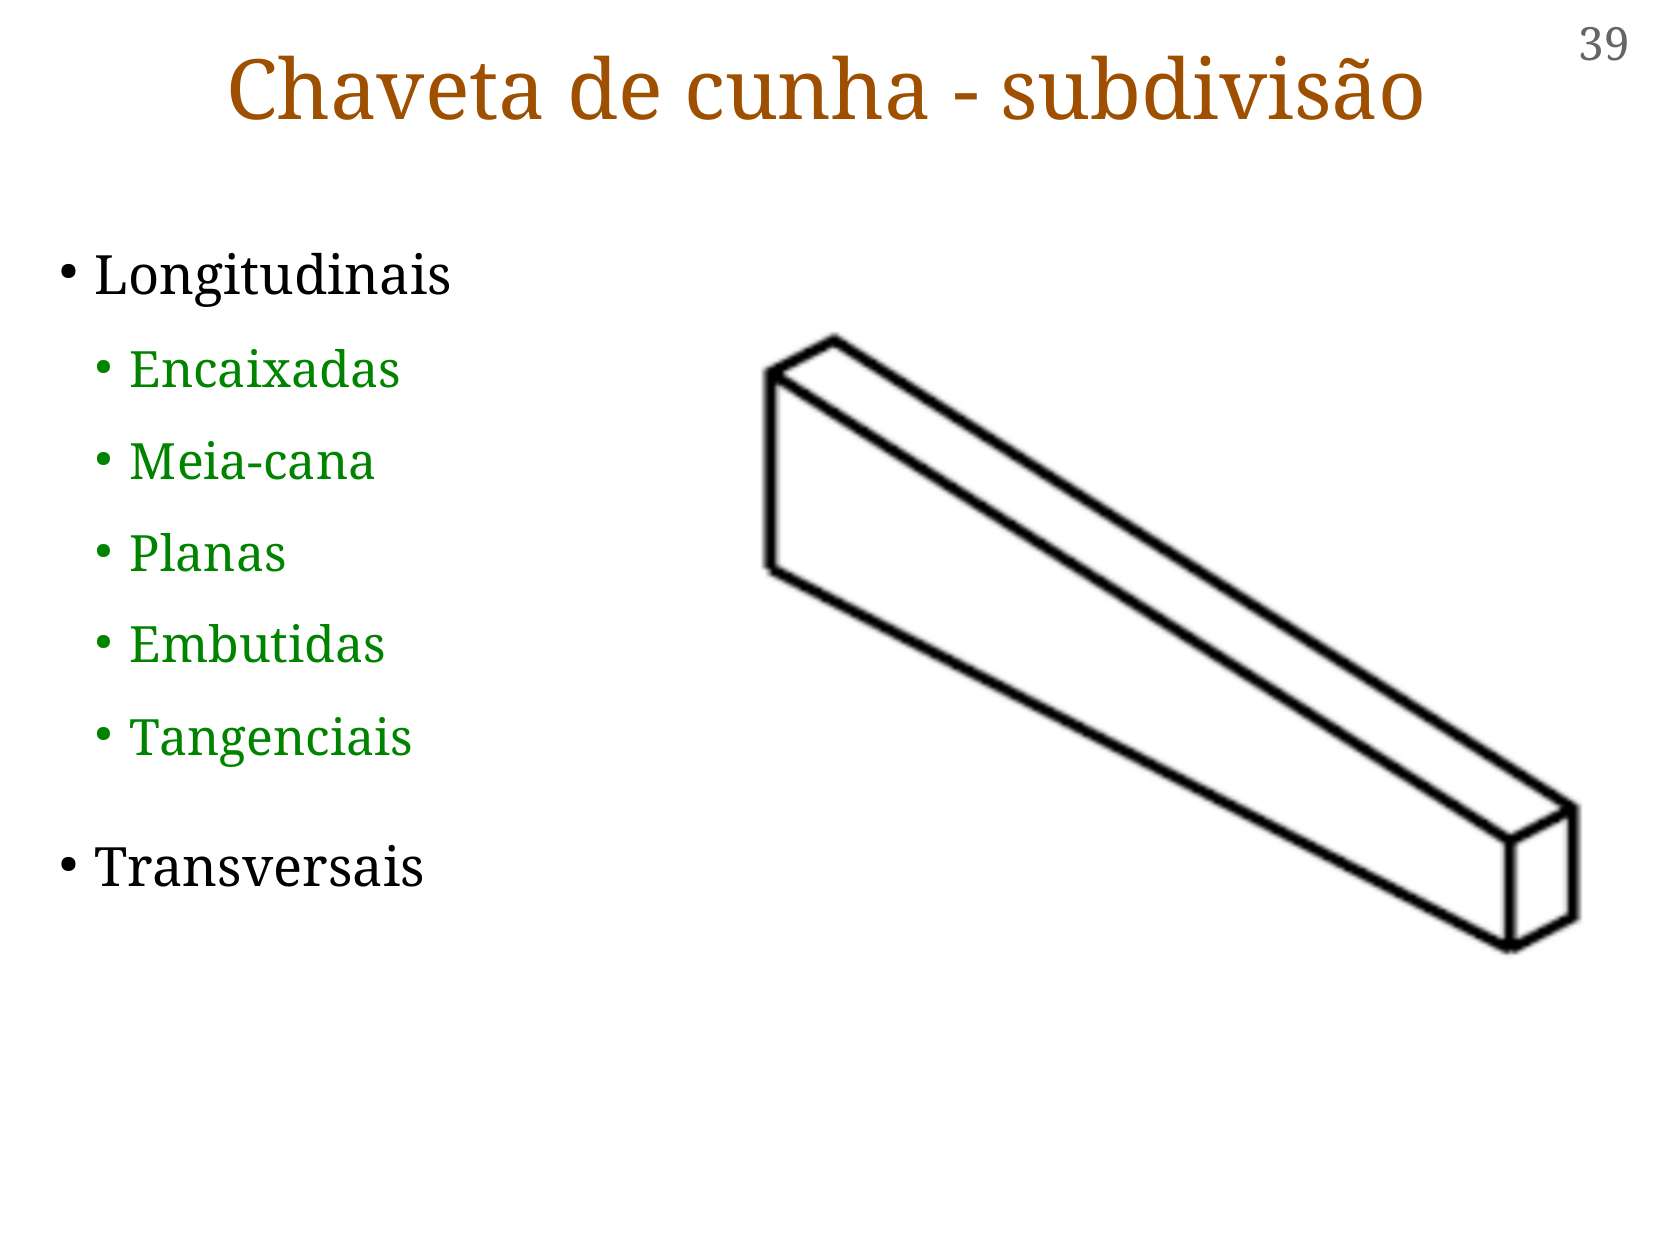

39
# Chaveta de cunha - subdivisão
Longitudinais
Encaixadas
Meia-cana
Planas
Embutidas
Tangenciais
Transversais